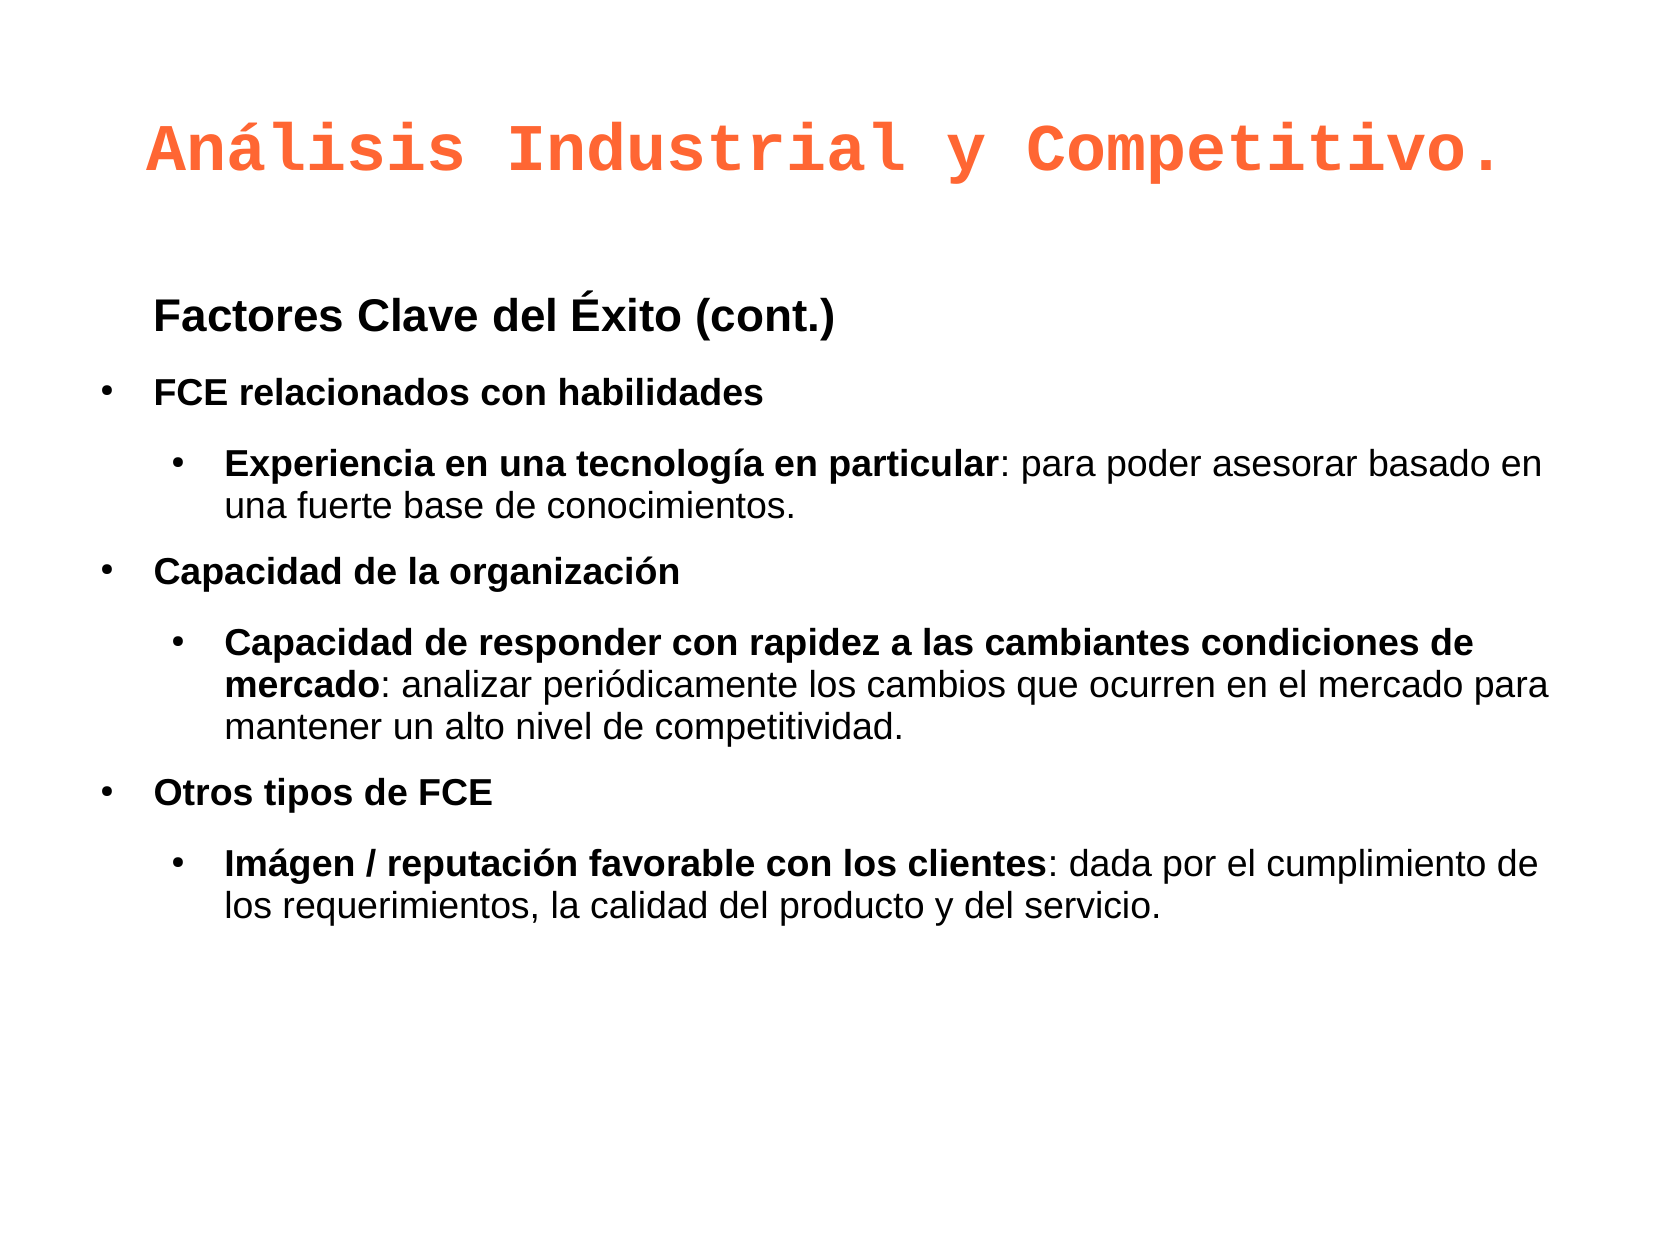

# Análisis Industrial y Competitivo.
Factores Clave del Éxito (cont.)
FCE relacionados con habilidades
Experiencia en una tecnología en particular: para poder asesorar basado en una fuerte base de conocimientos.
Capacidad de la organización
Capacidad de responder con rapidez a las cambiantes condiciones de mercado: analizar periódicamente los cambios que ocurren en el mercado para mantener un alto nivel de competitividad.
Otros tipos de FCE
Imágen / reputación favorable con los clientes: dada por el cumplimiento de los requerimientos, la calidad del producto y del servicio.